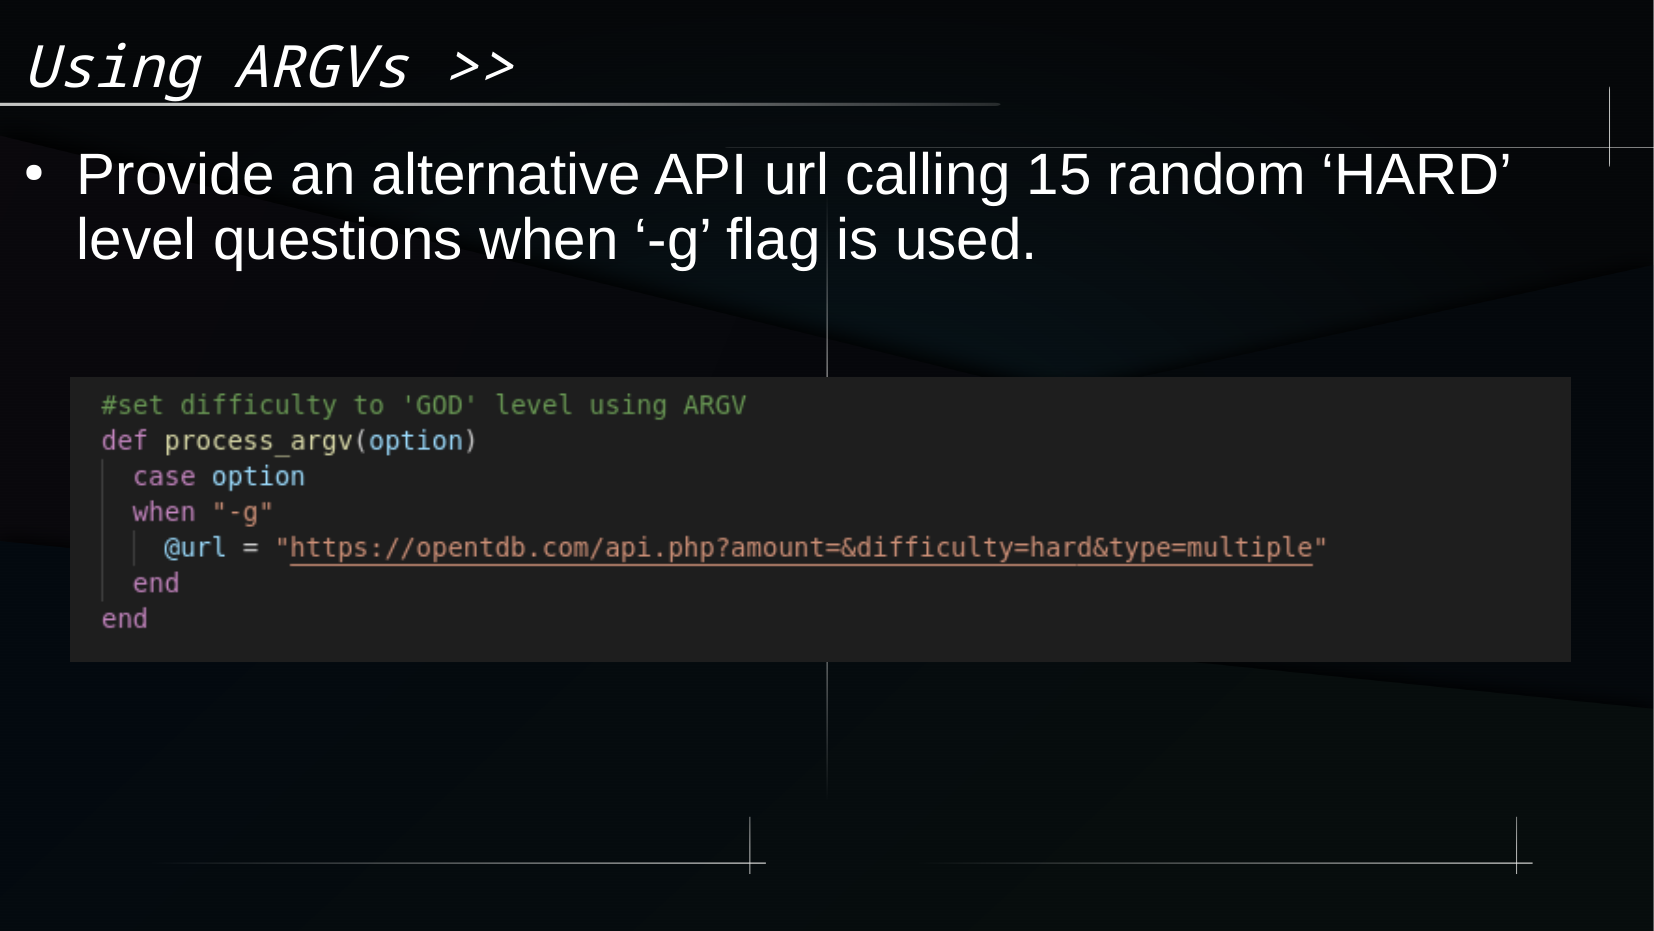

# Using ARGVs >>
Provide an alternative API url calling 15 random ‘HARD’ level questions when ‘-g’ flag is used.